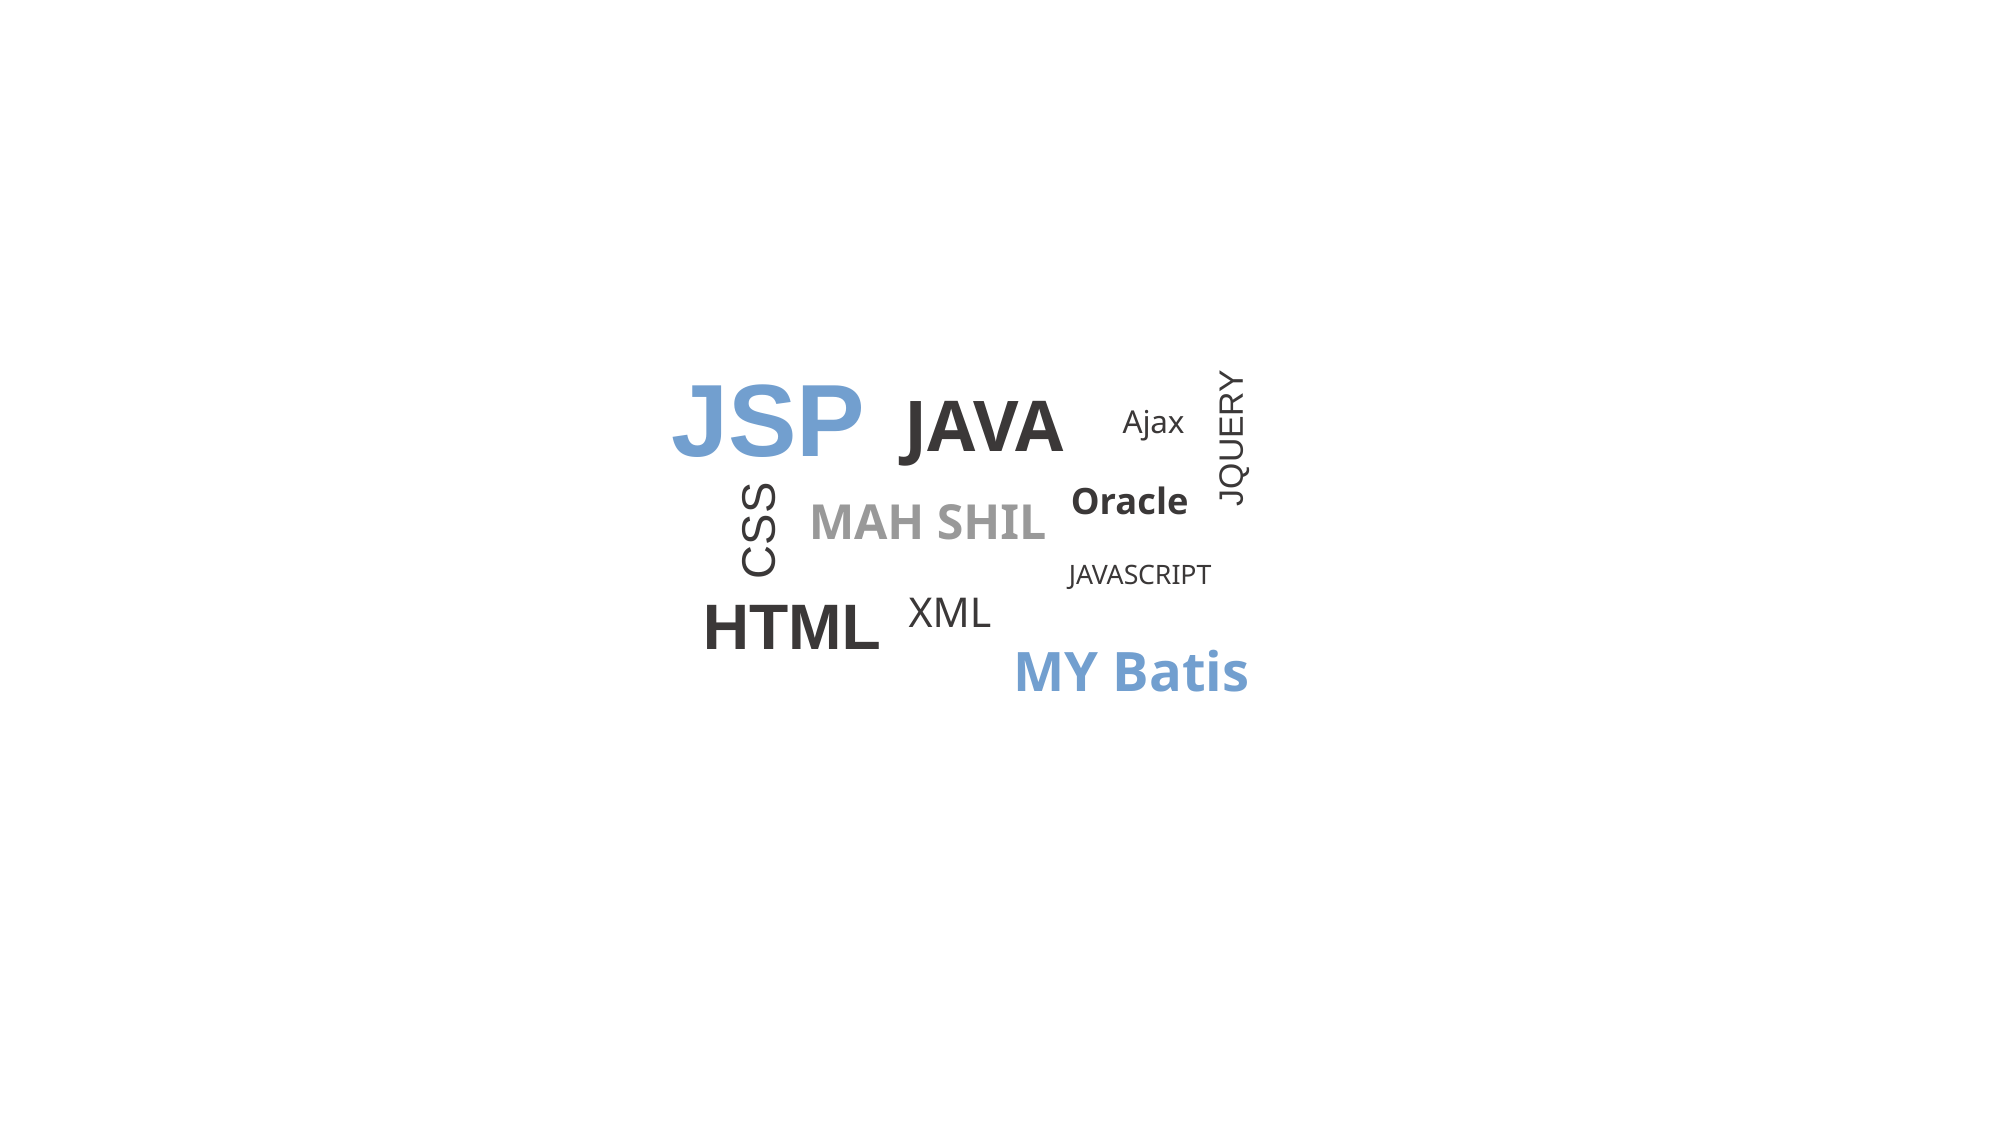

JSP
JAVA
Ajax
JQUERY
Oracle
MAH SHIL
CSS
JAVASCRIPT
HTML
XML
MY Batis